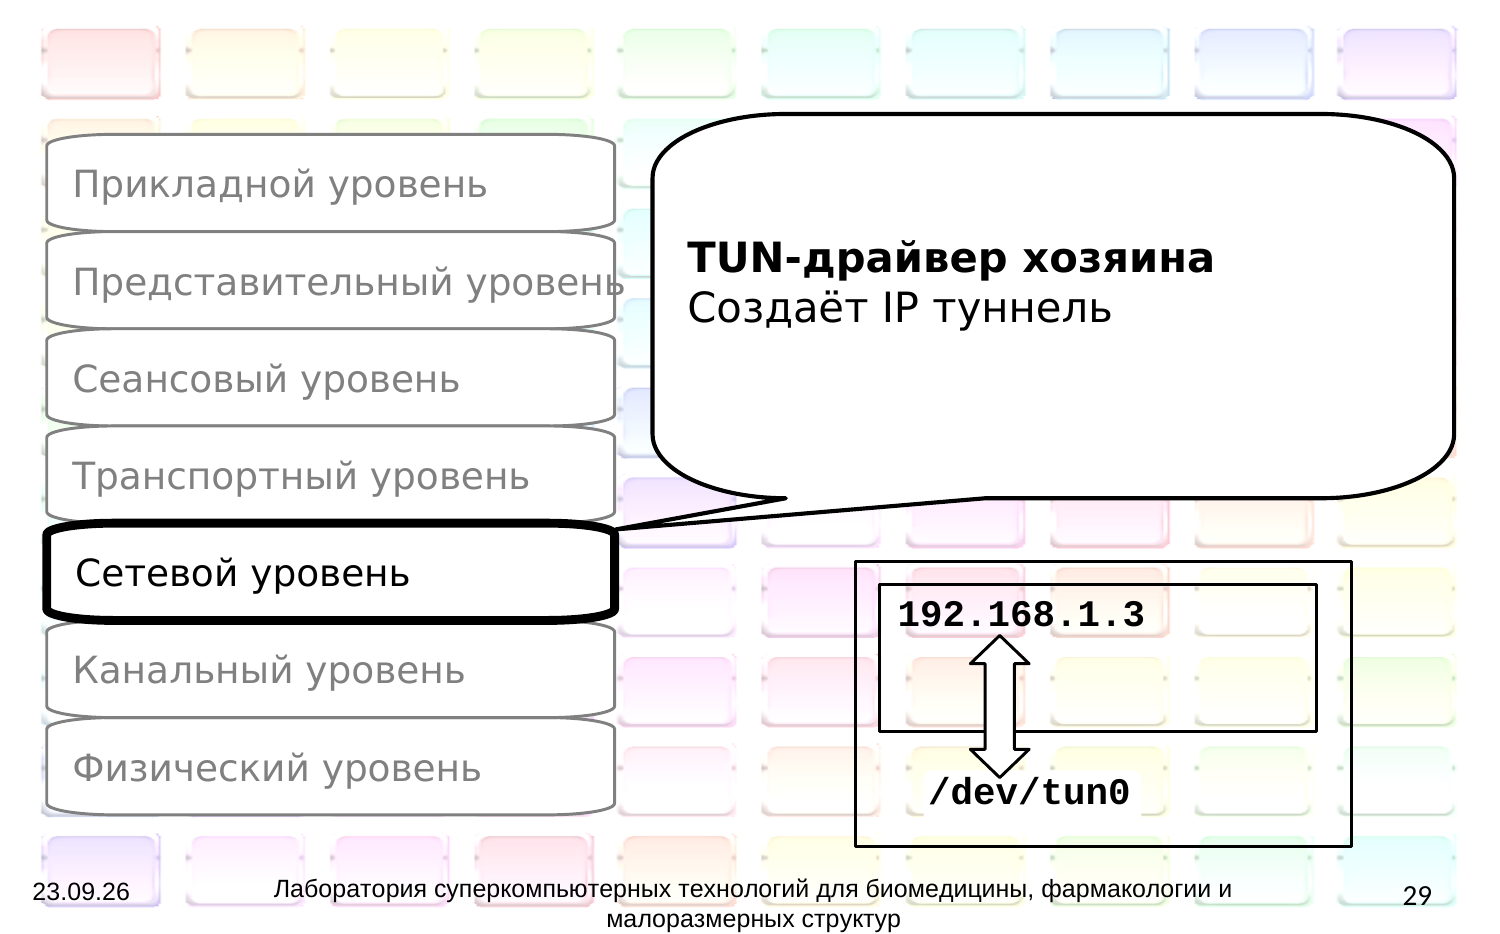

TUN-драйвер хозяина
Создаёт IP туннель
Прикладной уровень
Представительный уровень
Сеансовый уровень
Транспортный уровень
Сетевой уровень
192.168.1.3
Канальный уровень
Физический уровень
/dev/tun0
Лаборатория суперкомпьютерных технологий для биомедицины, фармакологии и малоразмерных структур